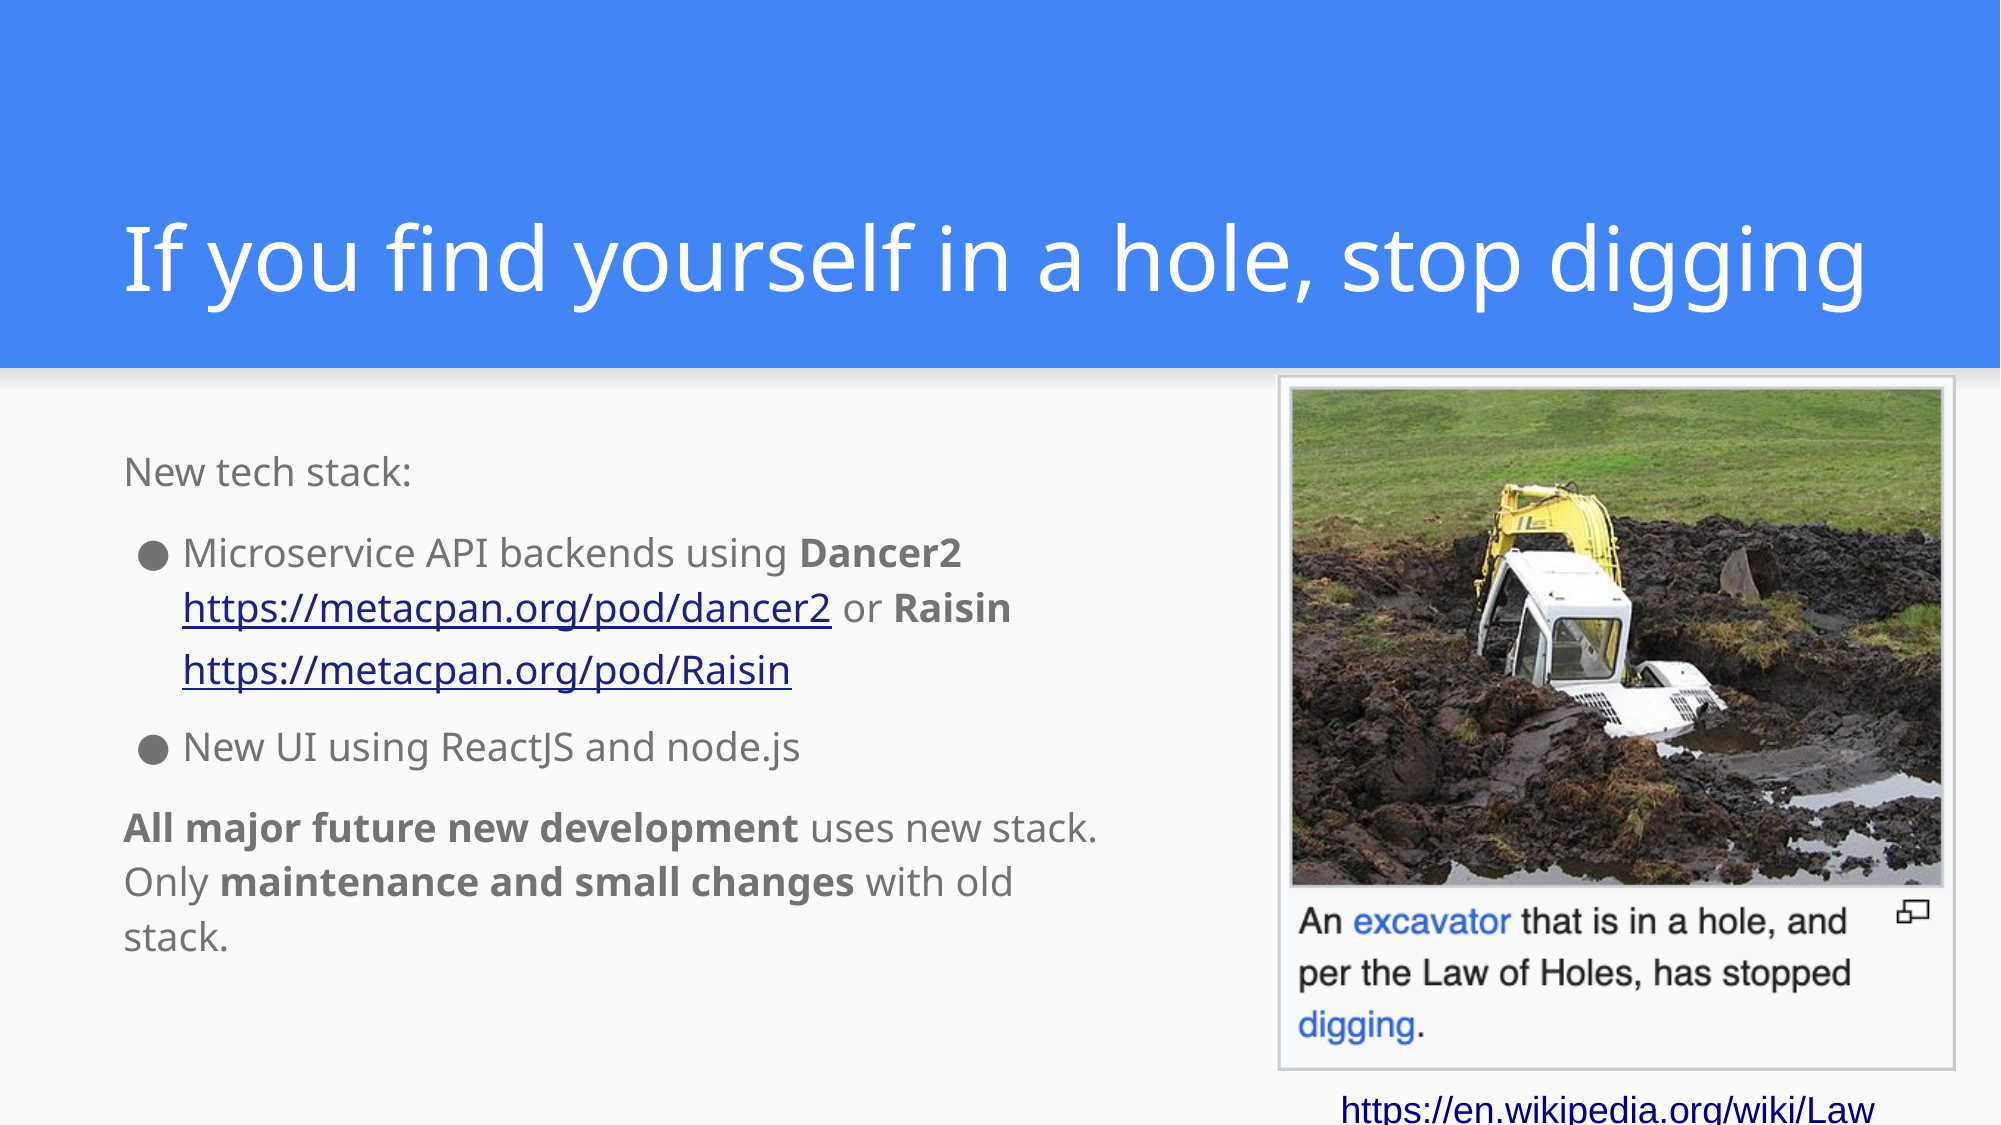

# If you find yourself in a hole, stop digging
New tech stack:
Microservice API backends using Dancer2 https://metacpan.org/pod/dancer2 or Raisin https://metacpan.org/pod/Raisin
New UI using ReactJS and node.js
All major future new development uses new stack.
Only maintenance and small changes with old stack.
https://en.wikipedia.org/wiki/Law_of_holes